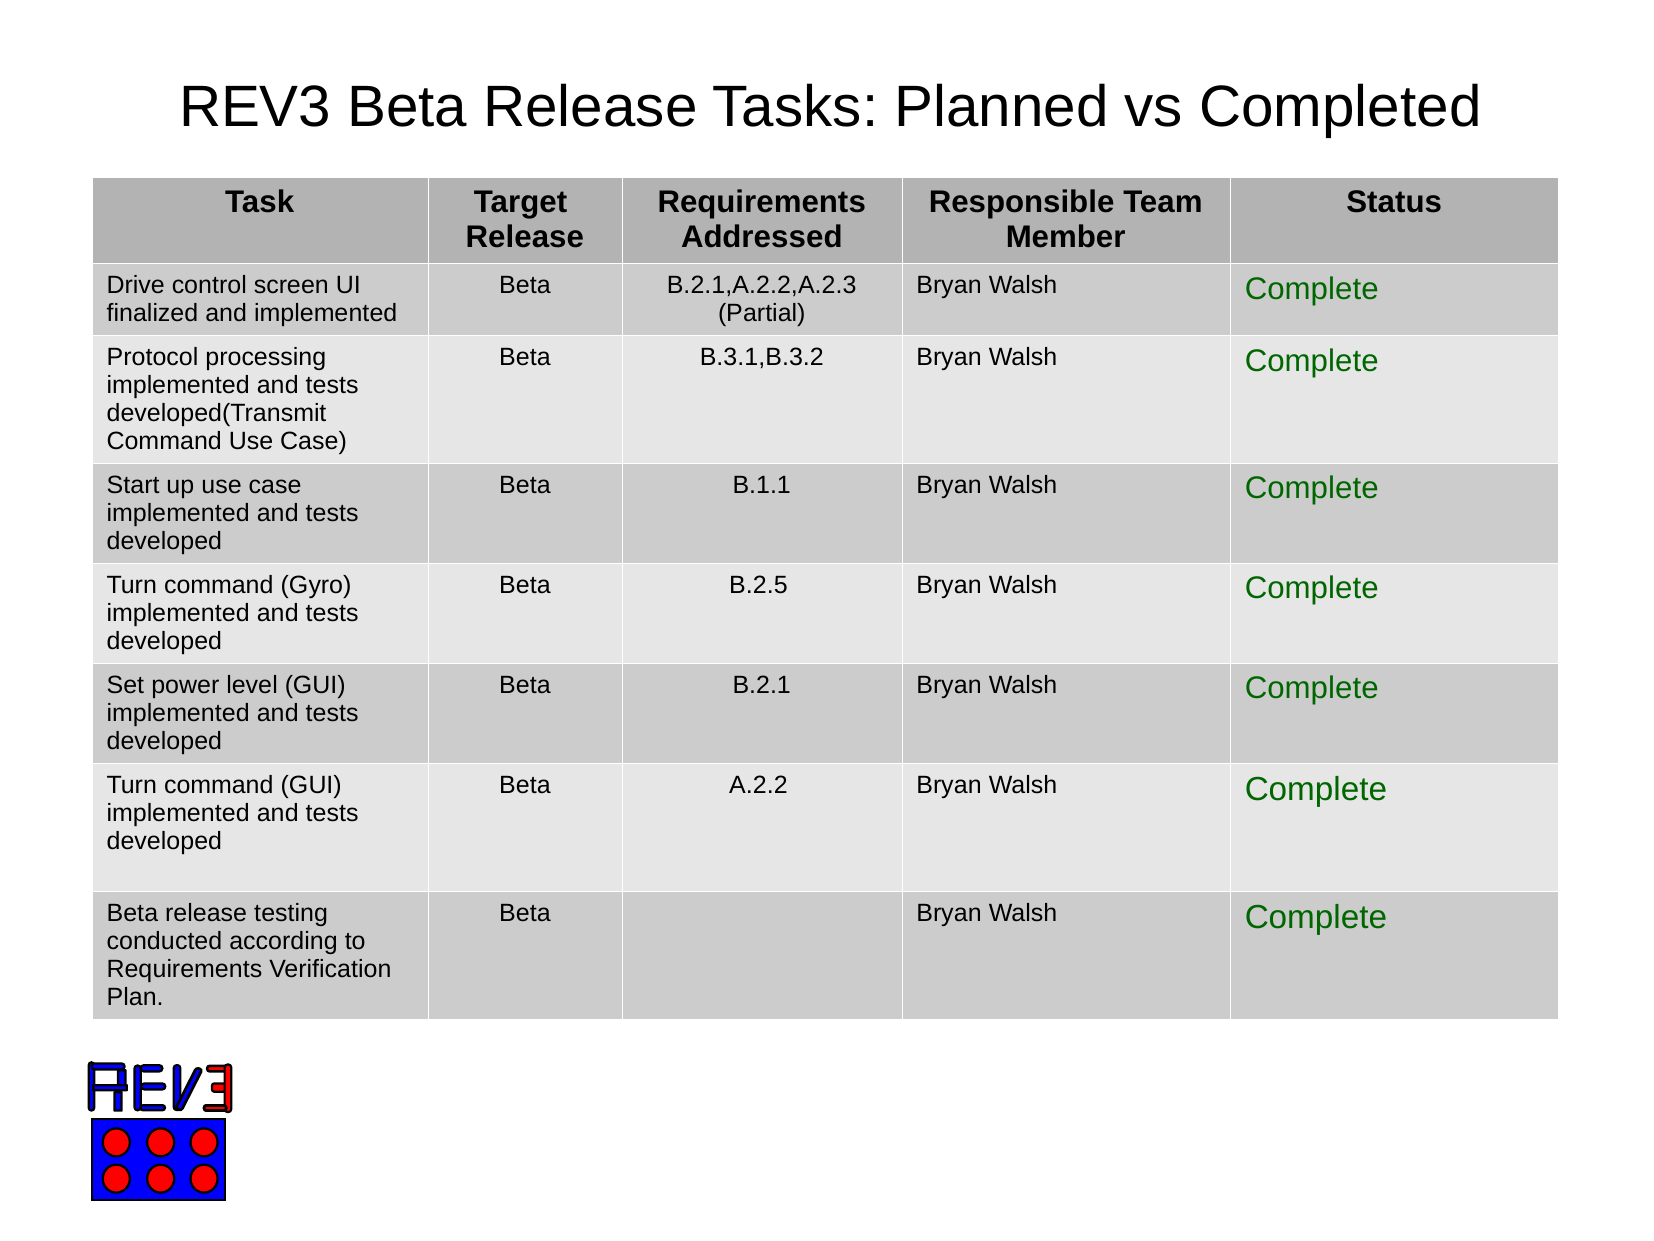

# REV3 Beta Release Tasks: Planned vs Completed
| Task | Target Release | Requirements Addressed | Responsible Team Member | Status |
| --- | --- | --- | --- | --- |
| Drive control screen UI finalized and implemented | Beta | B.2.1,A.2.2,A.2.3 (Partial) | Bryan Walsh | Complete |
| Protocol processing implemented and tests developed(Transmit Command Use Case) | Beta | B.3.1,B.3.2 | Bryan Walsh | Complete |
| Start up use case implemented and tests developed | Beta | B.1.1 | Bryan Walsh | Complete |
| Turn command (Gyro) implemented and tests developed | Beta | B.2.5 | Bryan Walsh | Complete |
| Set power level (GUI) implemented and tests developed | Beta | B.2.1 | Bryan Walsh | Complete |
| Turn command (GUI) implemented and tests developed | Beta | A.2.2 | Bryan Walsh | Complete |
| Beta release testing conducted according to Requirements Verification Plan. | Beta | | Bryan Walsh | Complete |